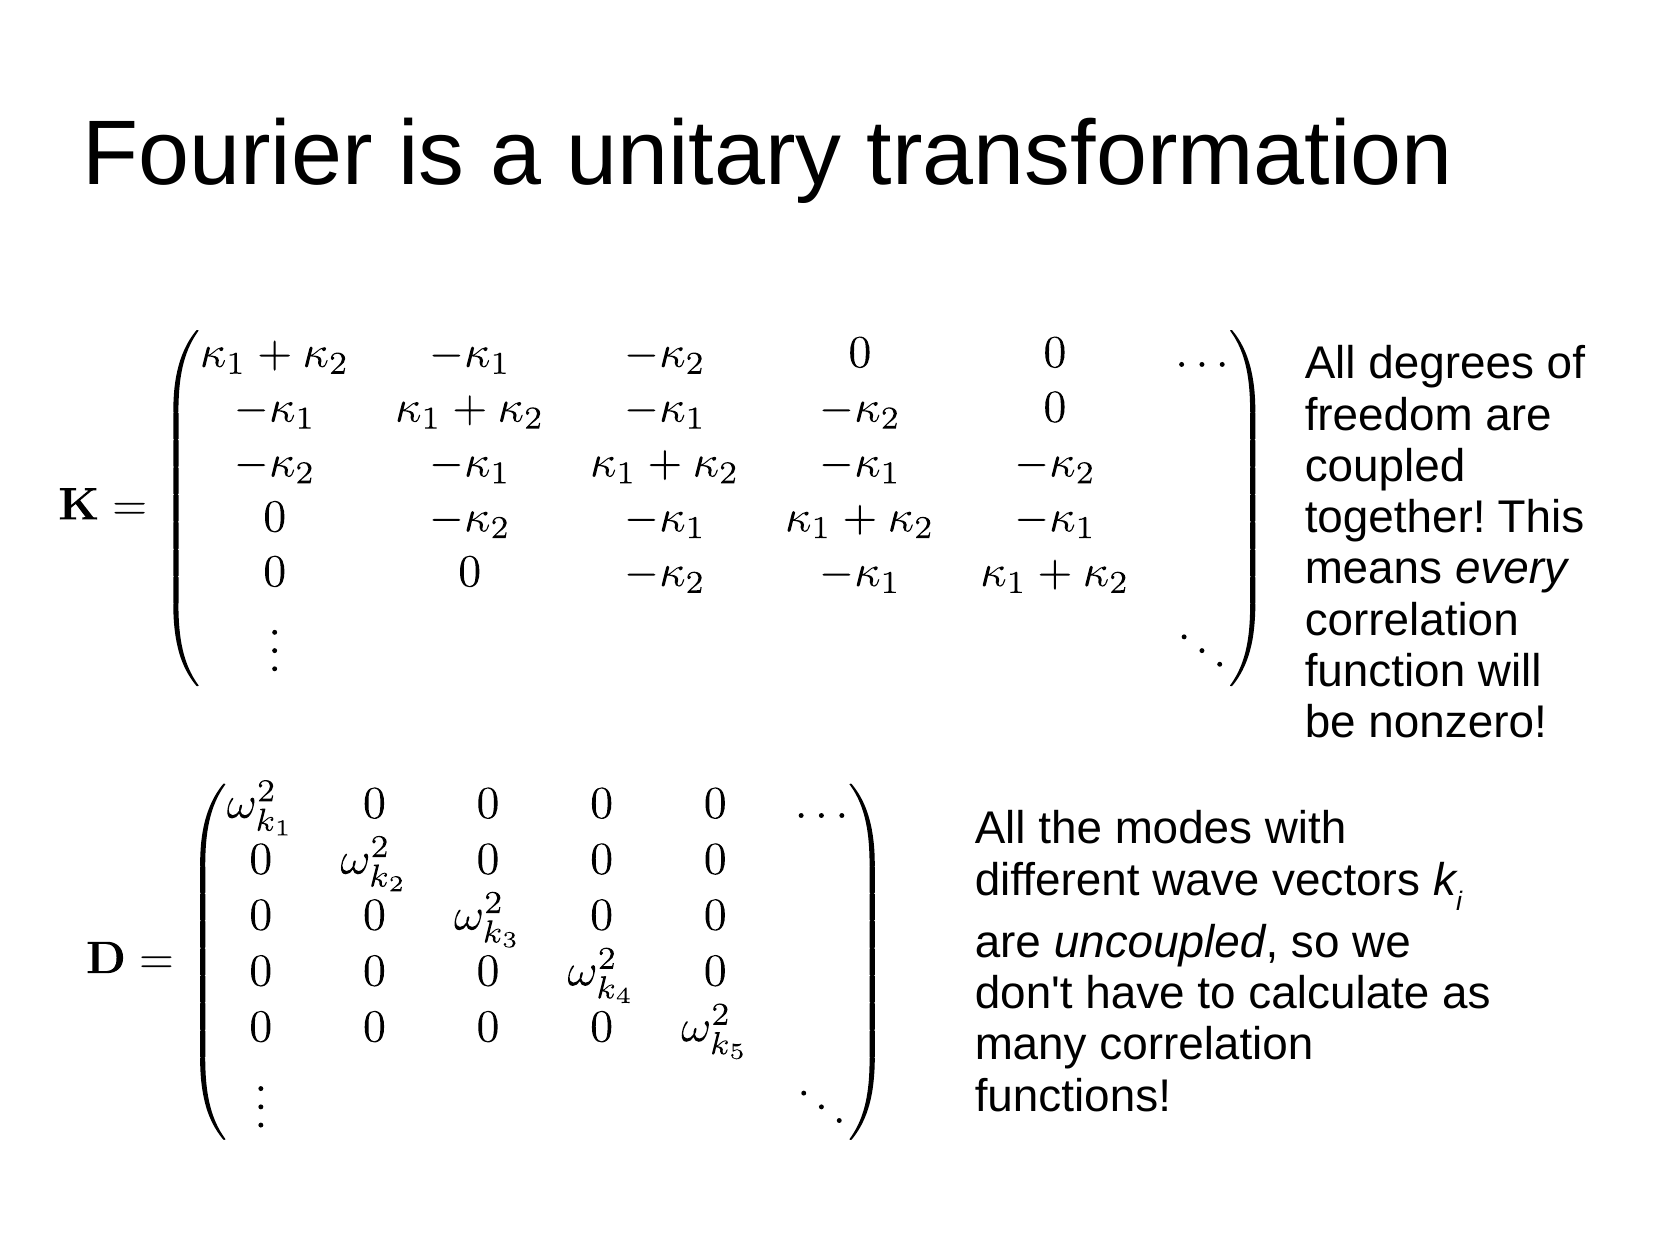

# Fourier is a unitary transformation
All degrees of freedom are coupled together! This means every correlation function will be nonzero!
All the modes with different wave vectors ki are uncoupled, so we don't have to calculate as many correlation functions!